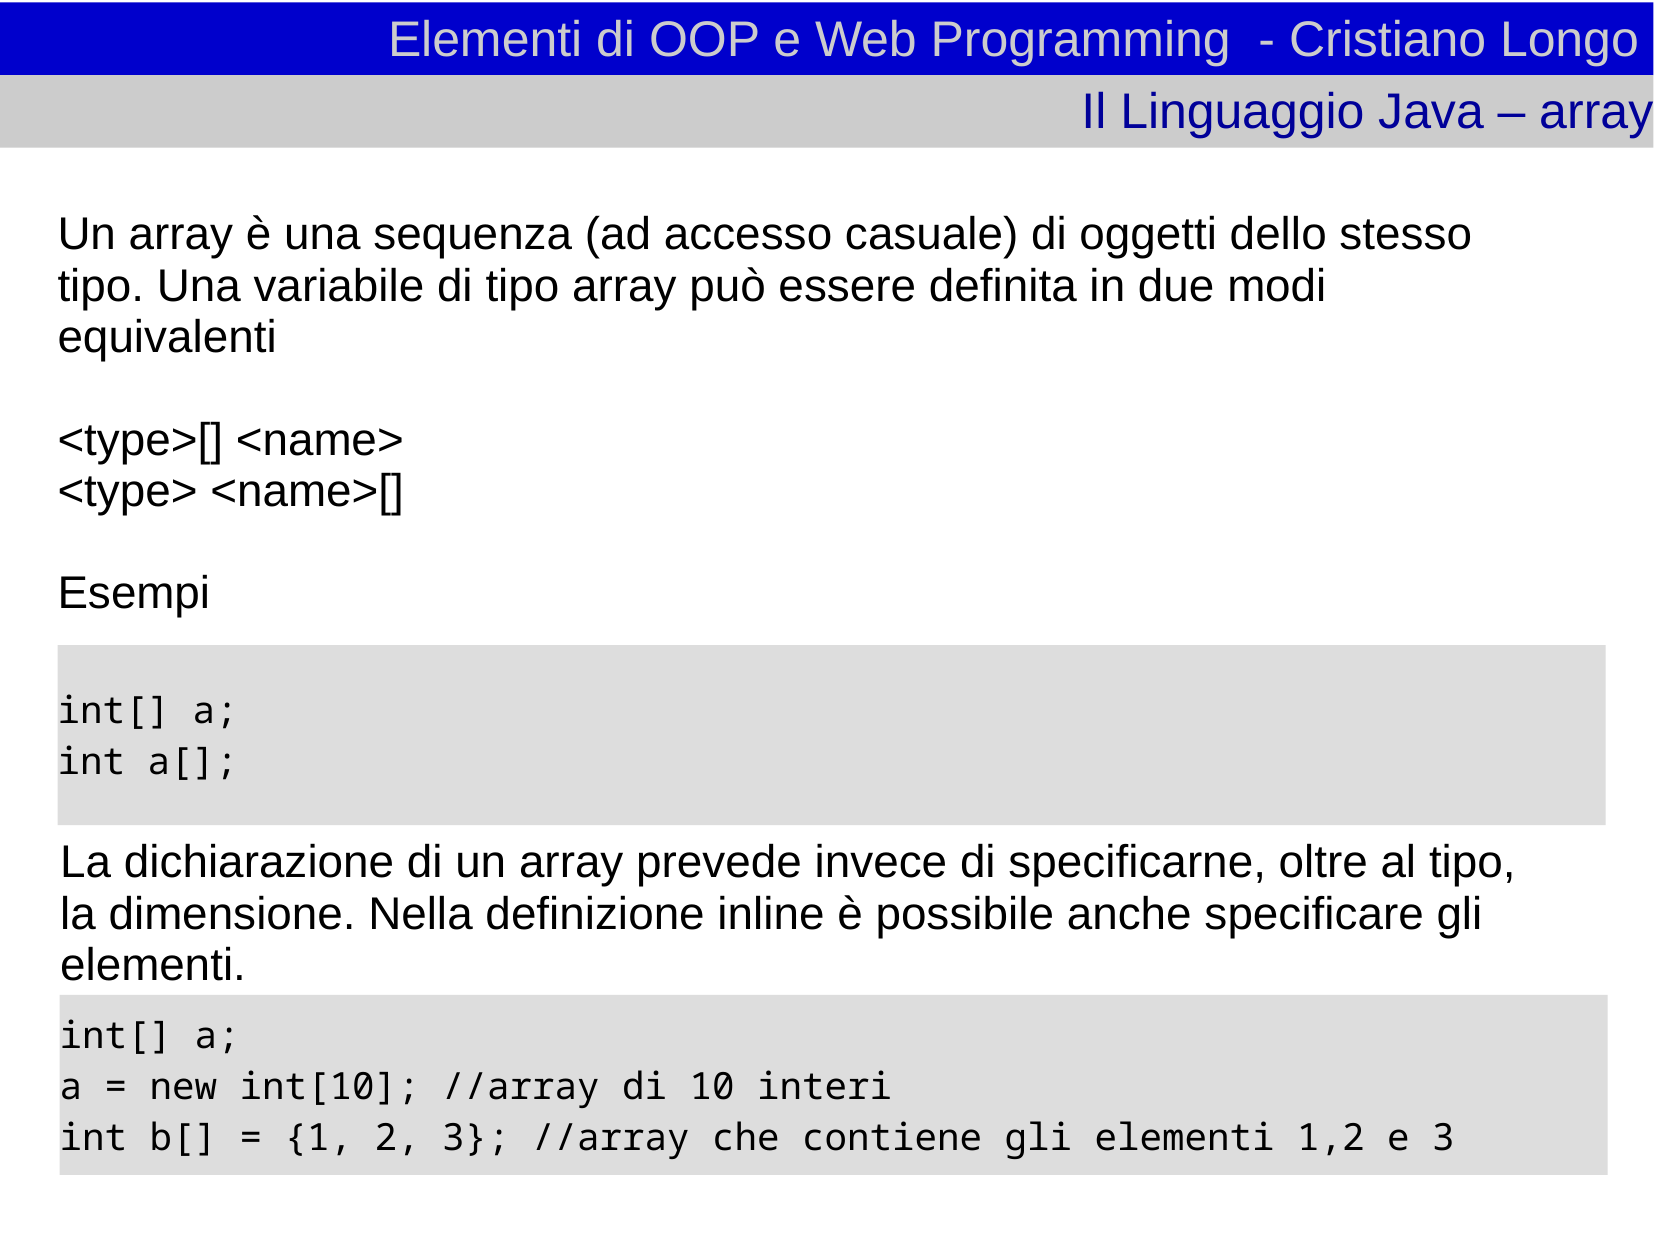

# Elementi di OOP e Web Programming - Cristiano Longo
Il Linguaggio Java – array
Un array è una sequenza (ad accesso casuale) di oggetti dello stesso tipo. Una variabile di tipo array può essere definita in due modi equivalenti
<type>[] <name>
<type> <name>[]
Esempi
int[] a;
int a[];
La dichiarazione di un array prevede invece di specificarne, oltre al tipo, la dimensione. Nella definizione inline è possibile anche specificare gli elementi.
int[] a;
a = new int[10]; //array di 10 interi
int b[] = {1, 2, 3}; //array che contiene gli elementi 1,2 e 3